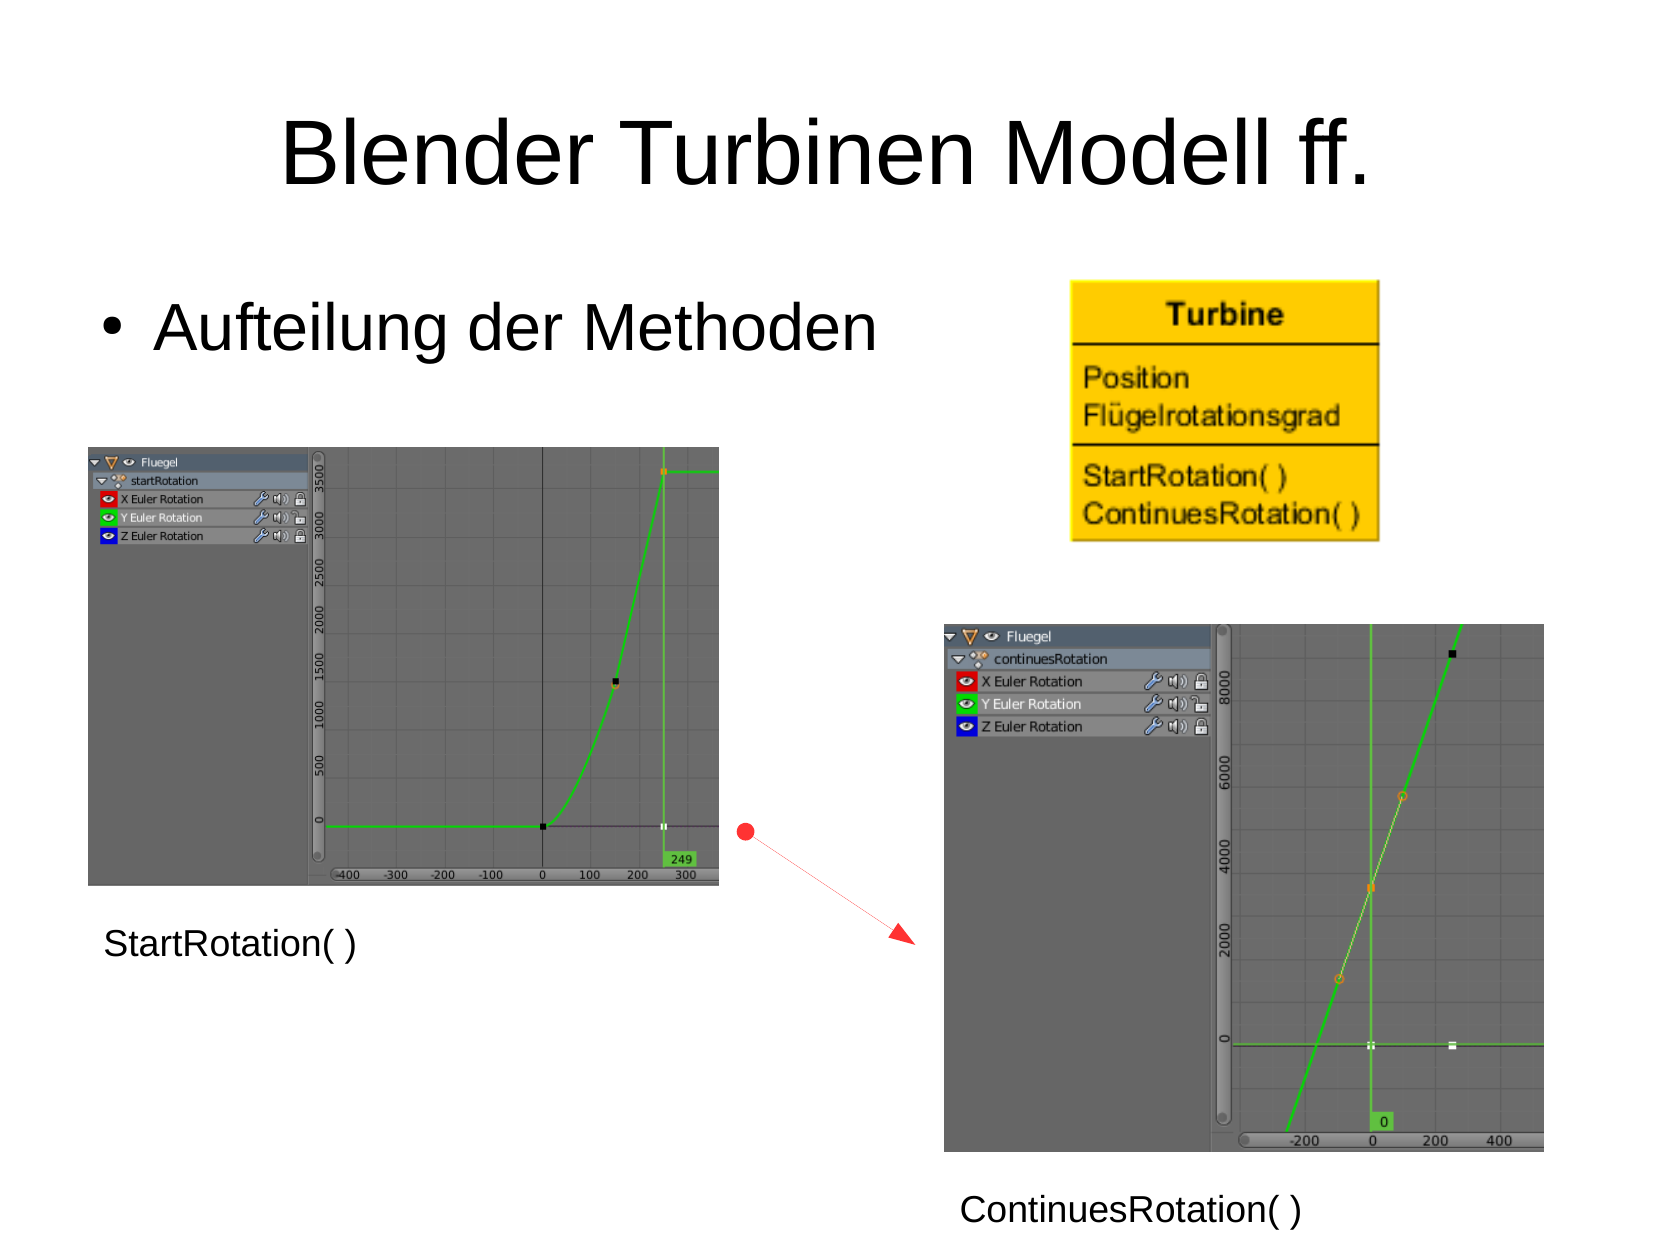

# Blender Turbinen Modell ff.
Aufteilung der Methoden
StartRotation( )
ContinuesRotation( )